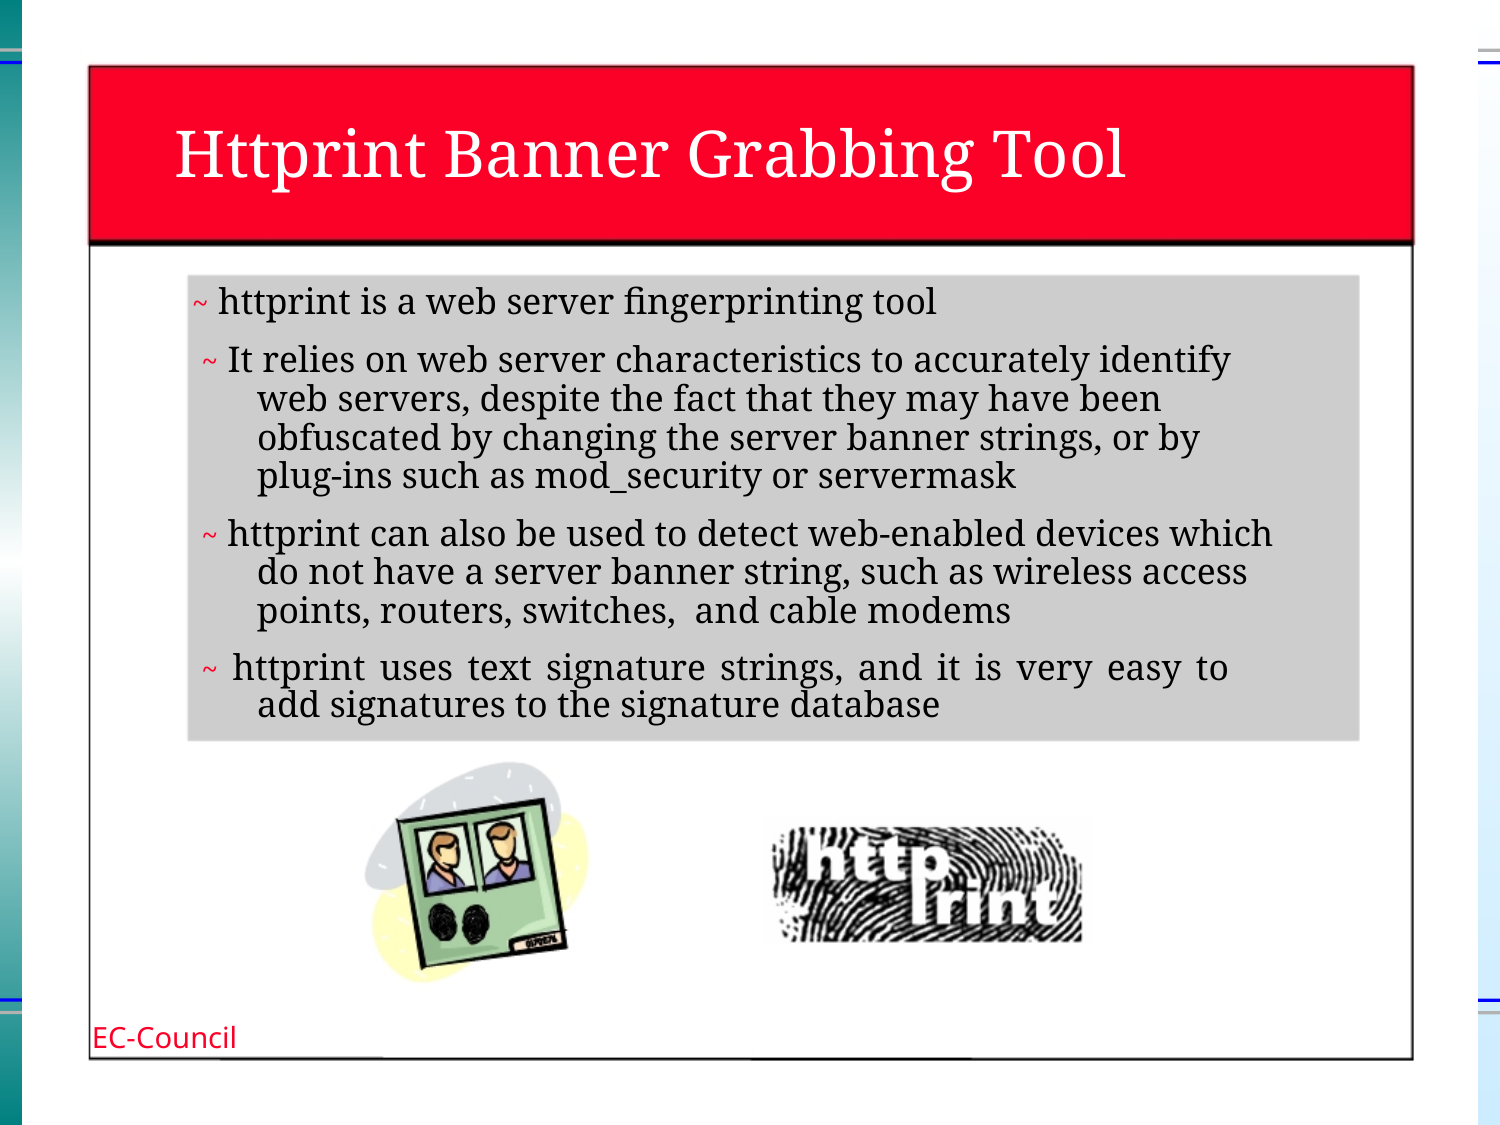

Httprint Banner Grabbing Tool
~ httprint is a web server fingerprinting tool
~ It relies on web server characteristics to accurately identify web servers, despite the fact that they may have been obfuscated by changing the server banner strings, or by plug-ins such as mod_security or servermask
~ httprint can also be used to detect web-enabled devices which do not have a server banner string, such as wireless access points, routers, switches, and cable modems
~ httprint uses text signature strings, and it is very easy to add signatures to the signature database
EC-Council